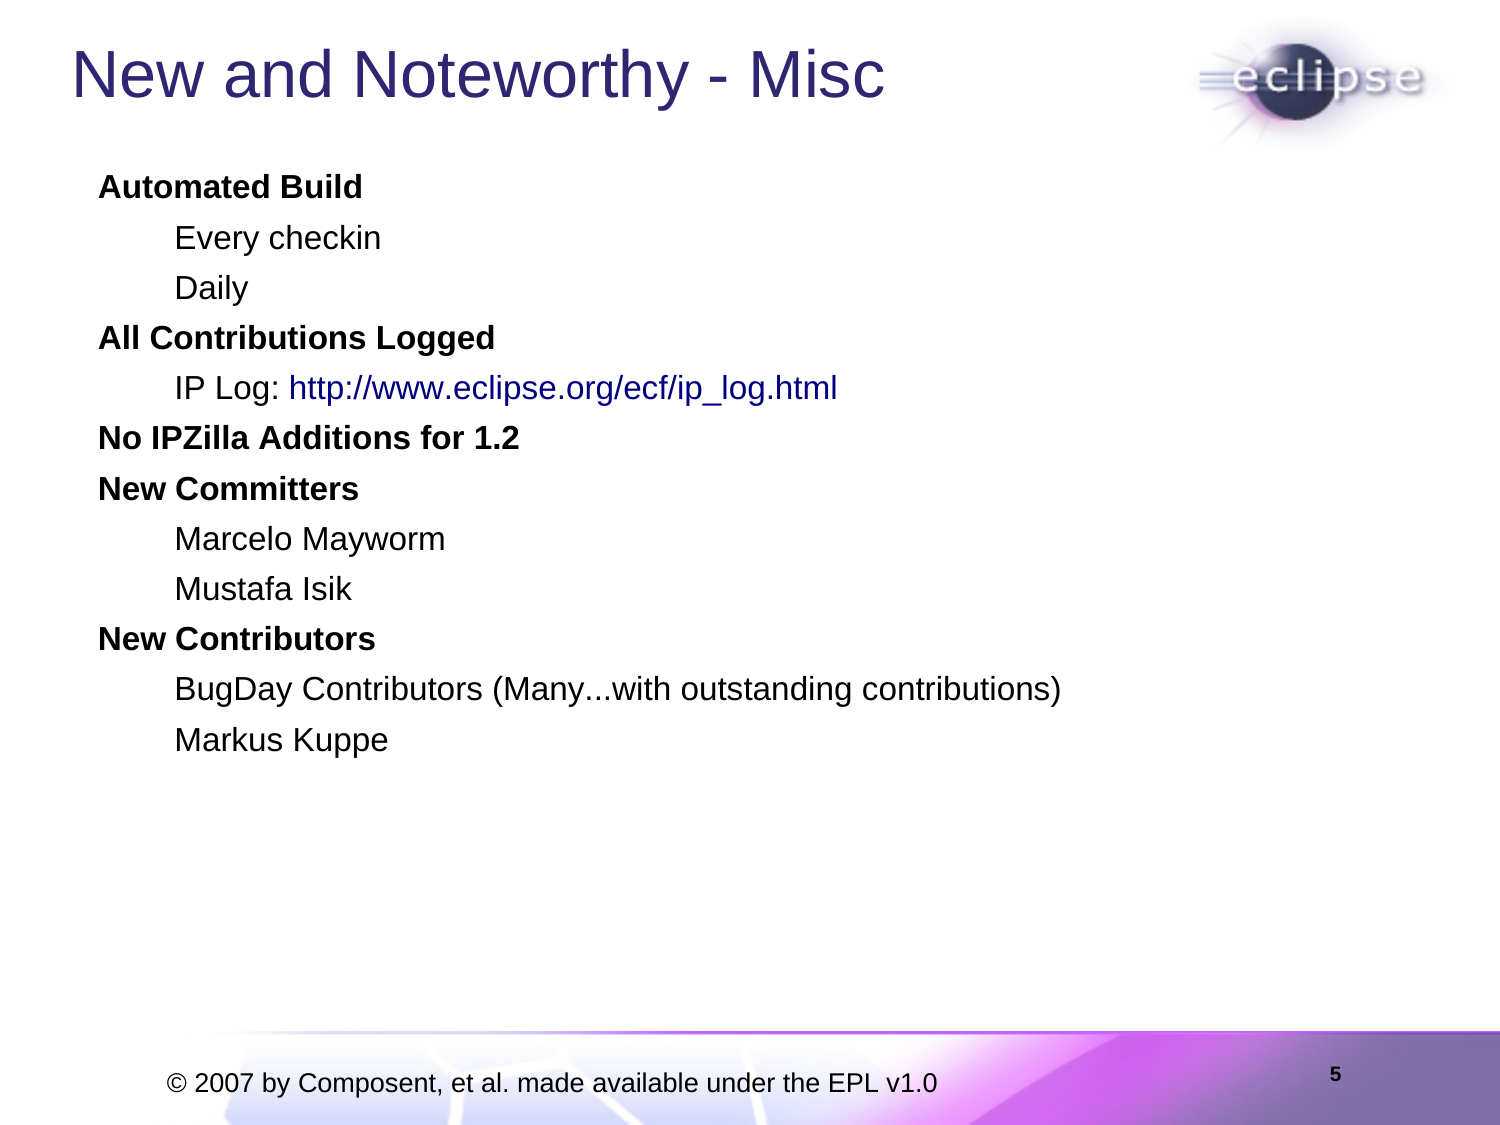

# New and Noteworthy - Misc
Automated Build
Every checkin
Daily
All Contributions Logged
IP Log: http://www.eclipse.org/ecf/ip_log.html
No IPZilla Additions for 1.2
New Committers
Marcelo Mayworm
Mustafa Isik
New Contributors
BugDay Contributors (Many...with outstanding contributions)
Markus Kuppe
5